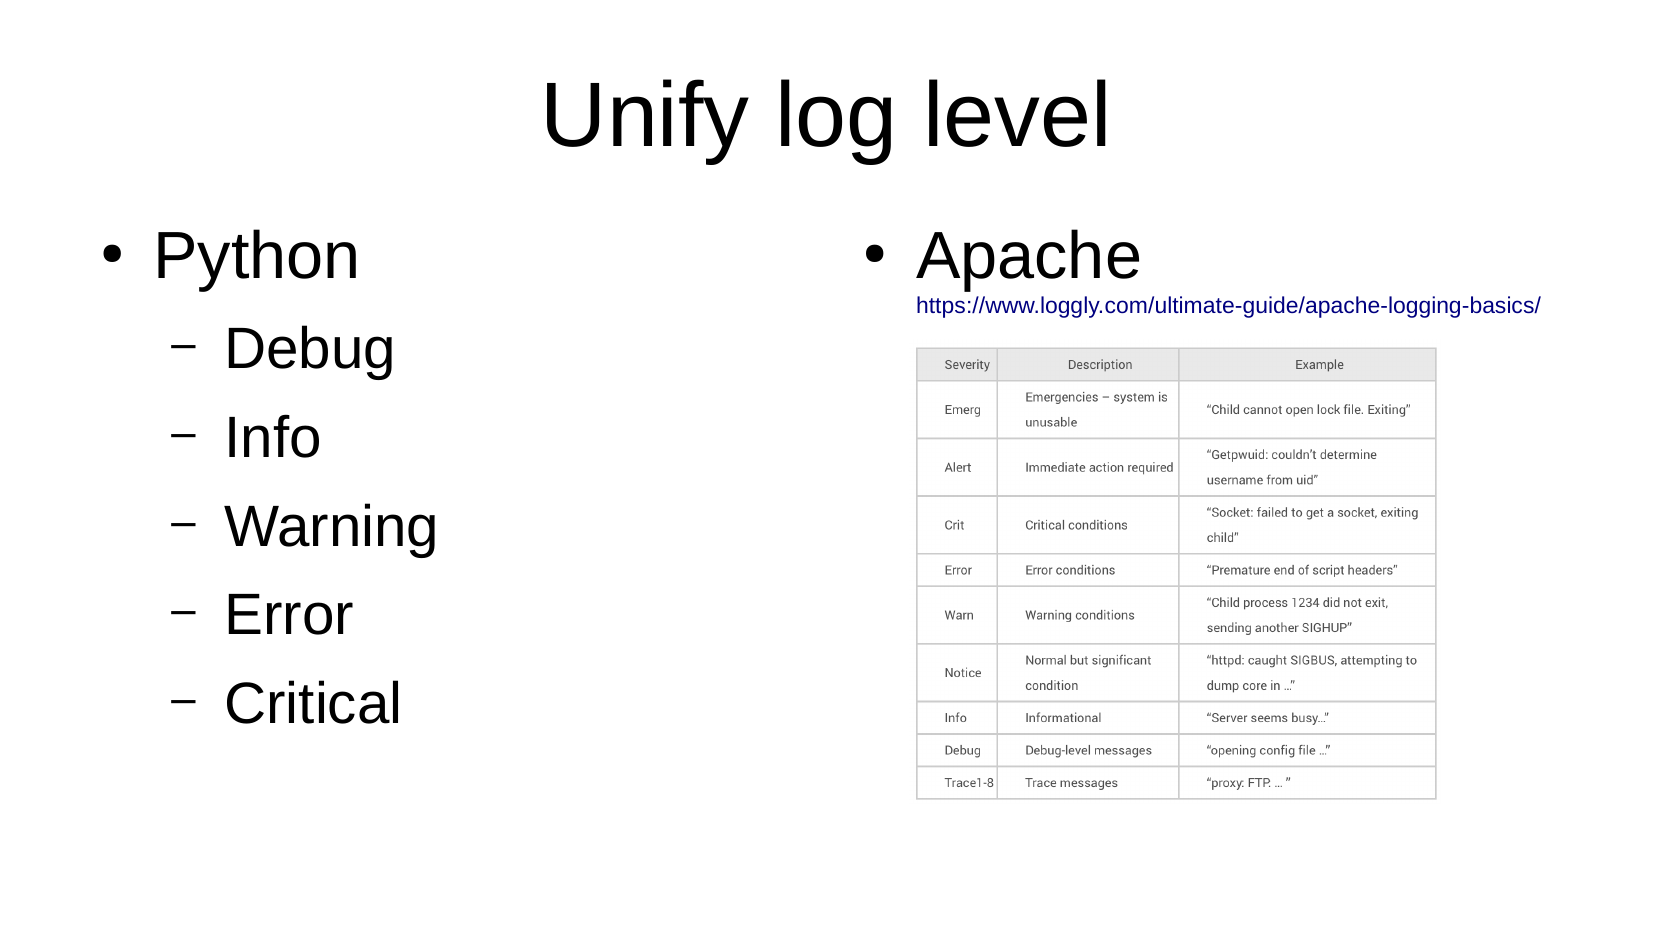

# Unify log level
Python
Debug
Info
Warning
Error
Critical
Apache
https://www.loggly.com/ultimate-guide/apache-logging-basics/